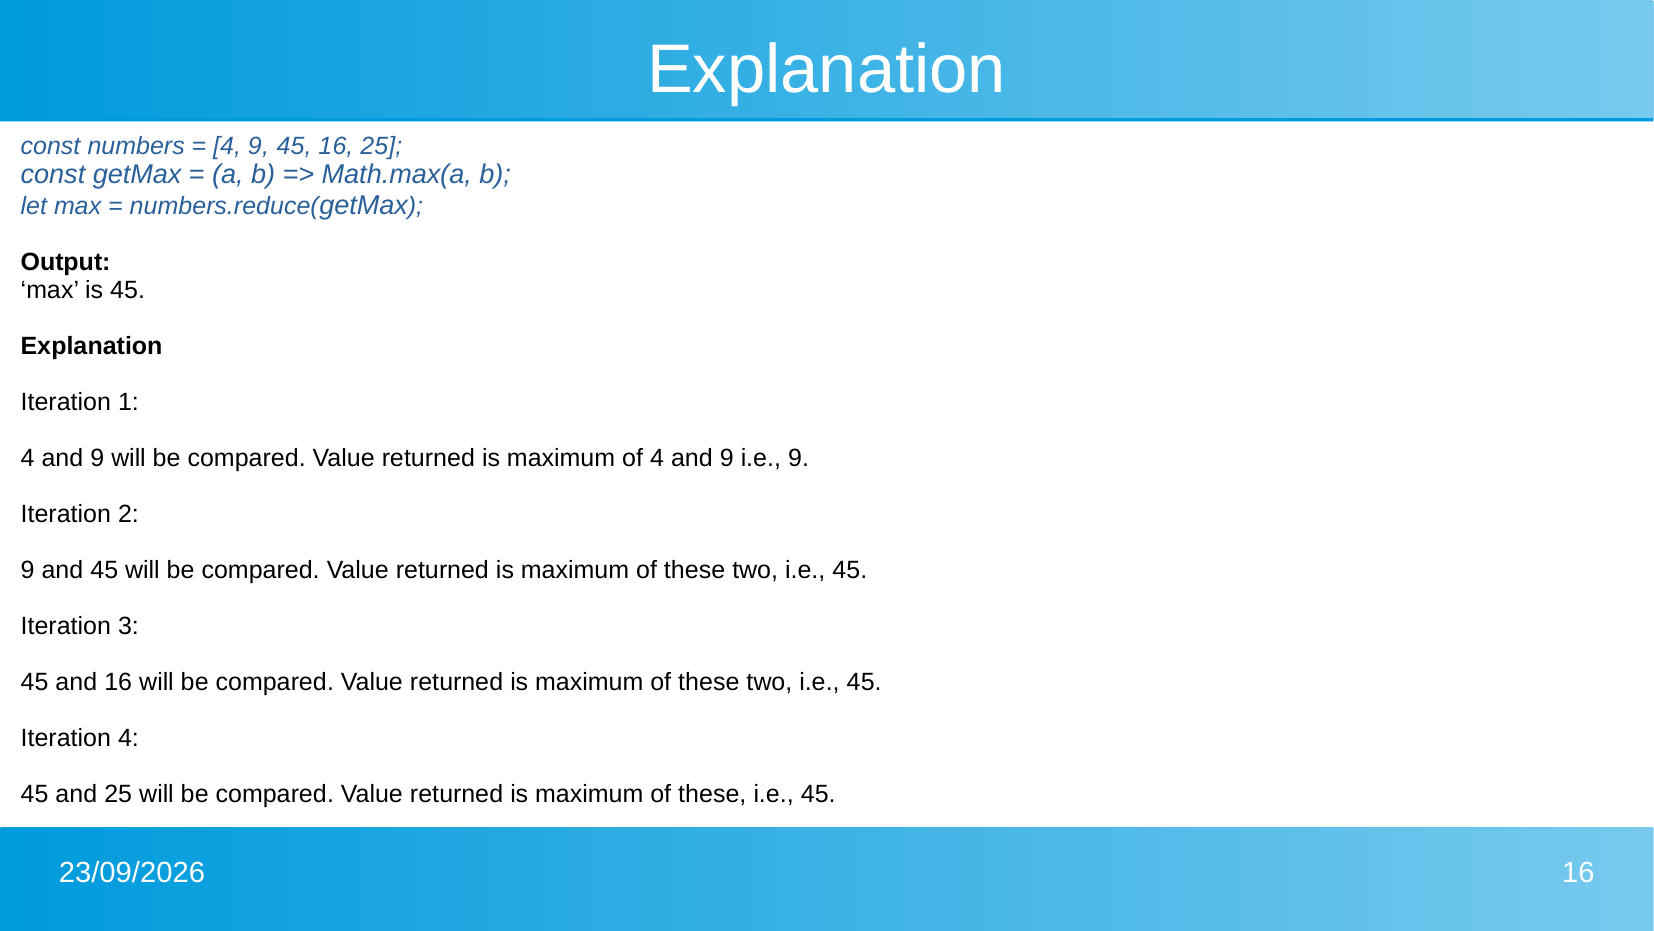

# Explanation
const numbers = [4, 9, 45, 16, 25];
const getMax = (a, b) => Math.max(a, b);
let max = numbers.reduce(getMax);
Output:
‘max’ is 45.
Explanation
Iteration 1:
4 and 9 will be compared. Value returned is maximum of 4 and 9 i.e., 9.
Iteration 2:
9 and 45 will be compared. Value returned is maximum of these two, i.e., 45.
Iteration 3:
45 and 16 will be compared. Value returned is maximum of these two, i.e., 45.
Iteration 4:
45 and 25 will be compared. Value returned is maximum of these, i.e., 45.
16